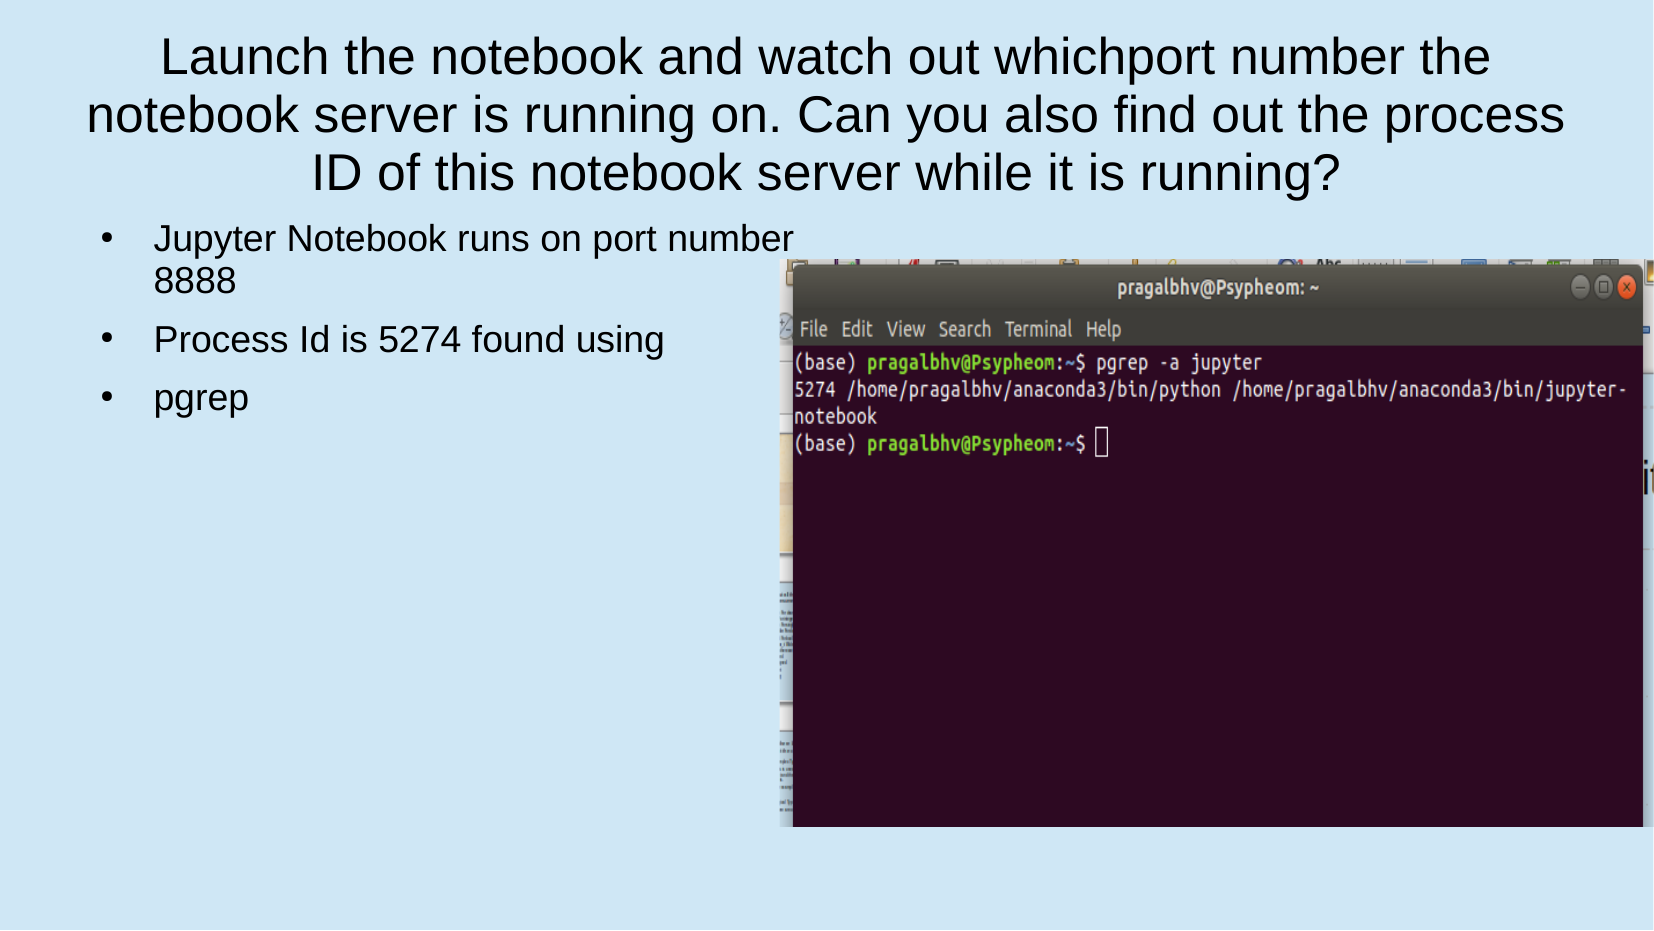

Launch the notebook and watch out whichport number the notebook server is running on. Can you also find out the process ID of this notebook server while it is running?
# Jupyter Notebook runs on port number 8888
Process Id is 5274 found using
pgrep